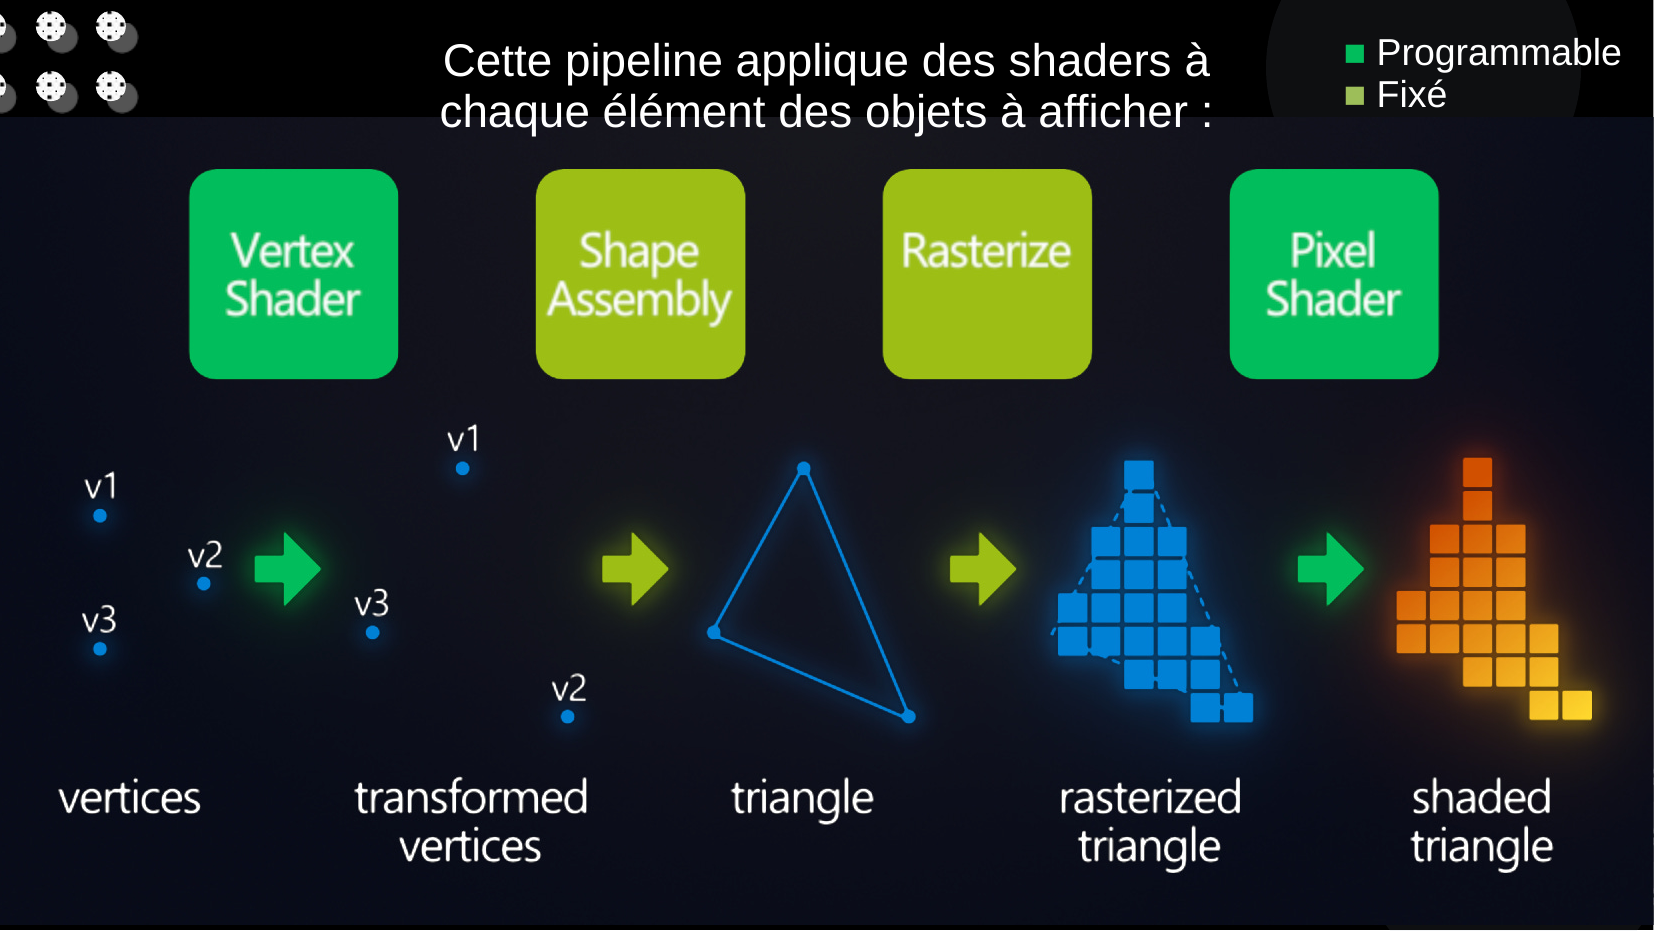

■ Programmable
■ Fixé
Cette pipeline applique des shaders à chaque élément des objets à afficher :